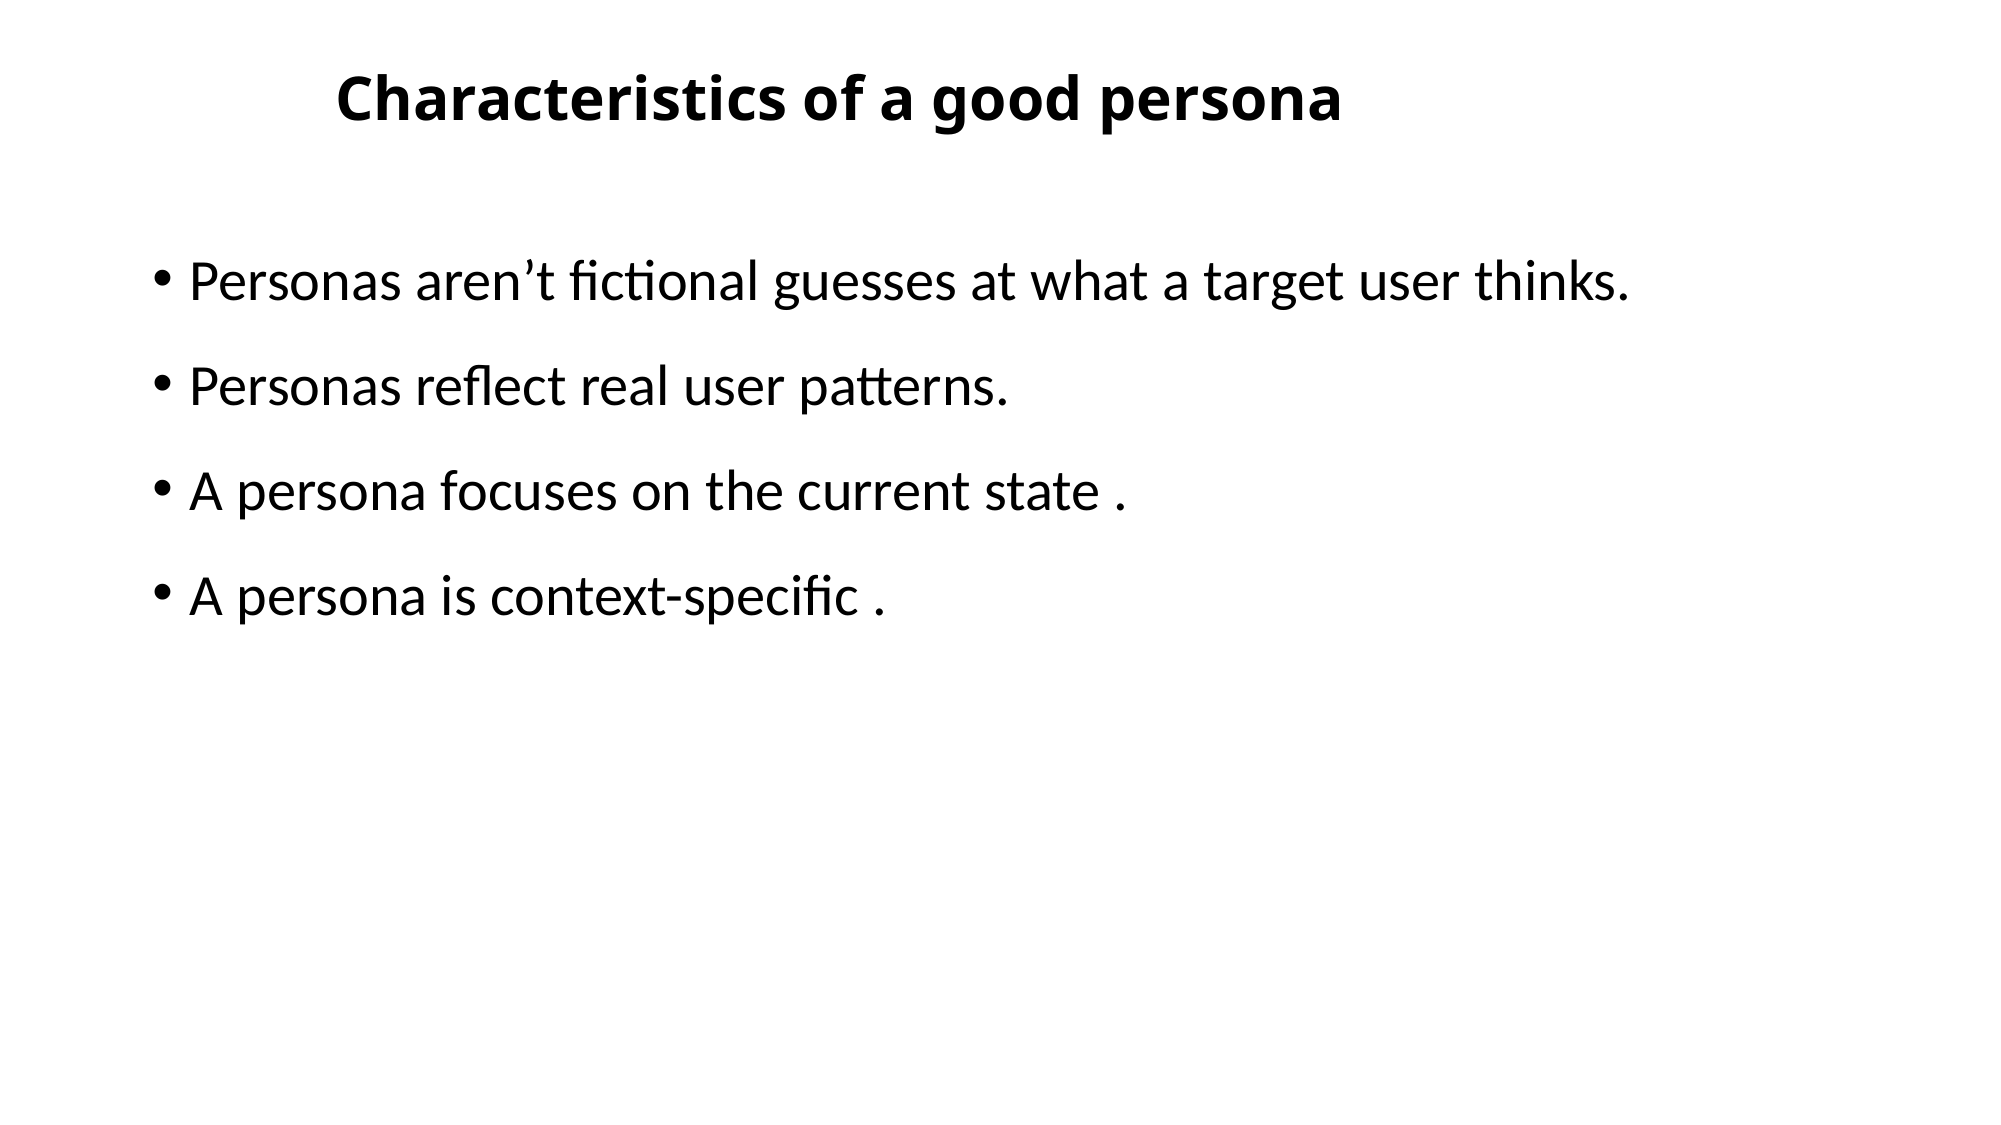

# Characteristics of a good persona
Personas aren’t fictional guesses at what a target user thinks.
Personas reflect real user patterns.
A persona focuses on the current state .
A persona is context-specific .